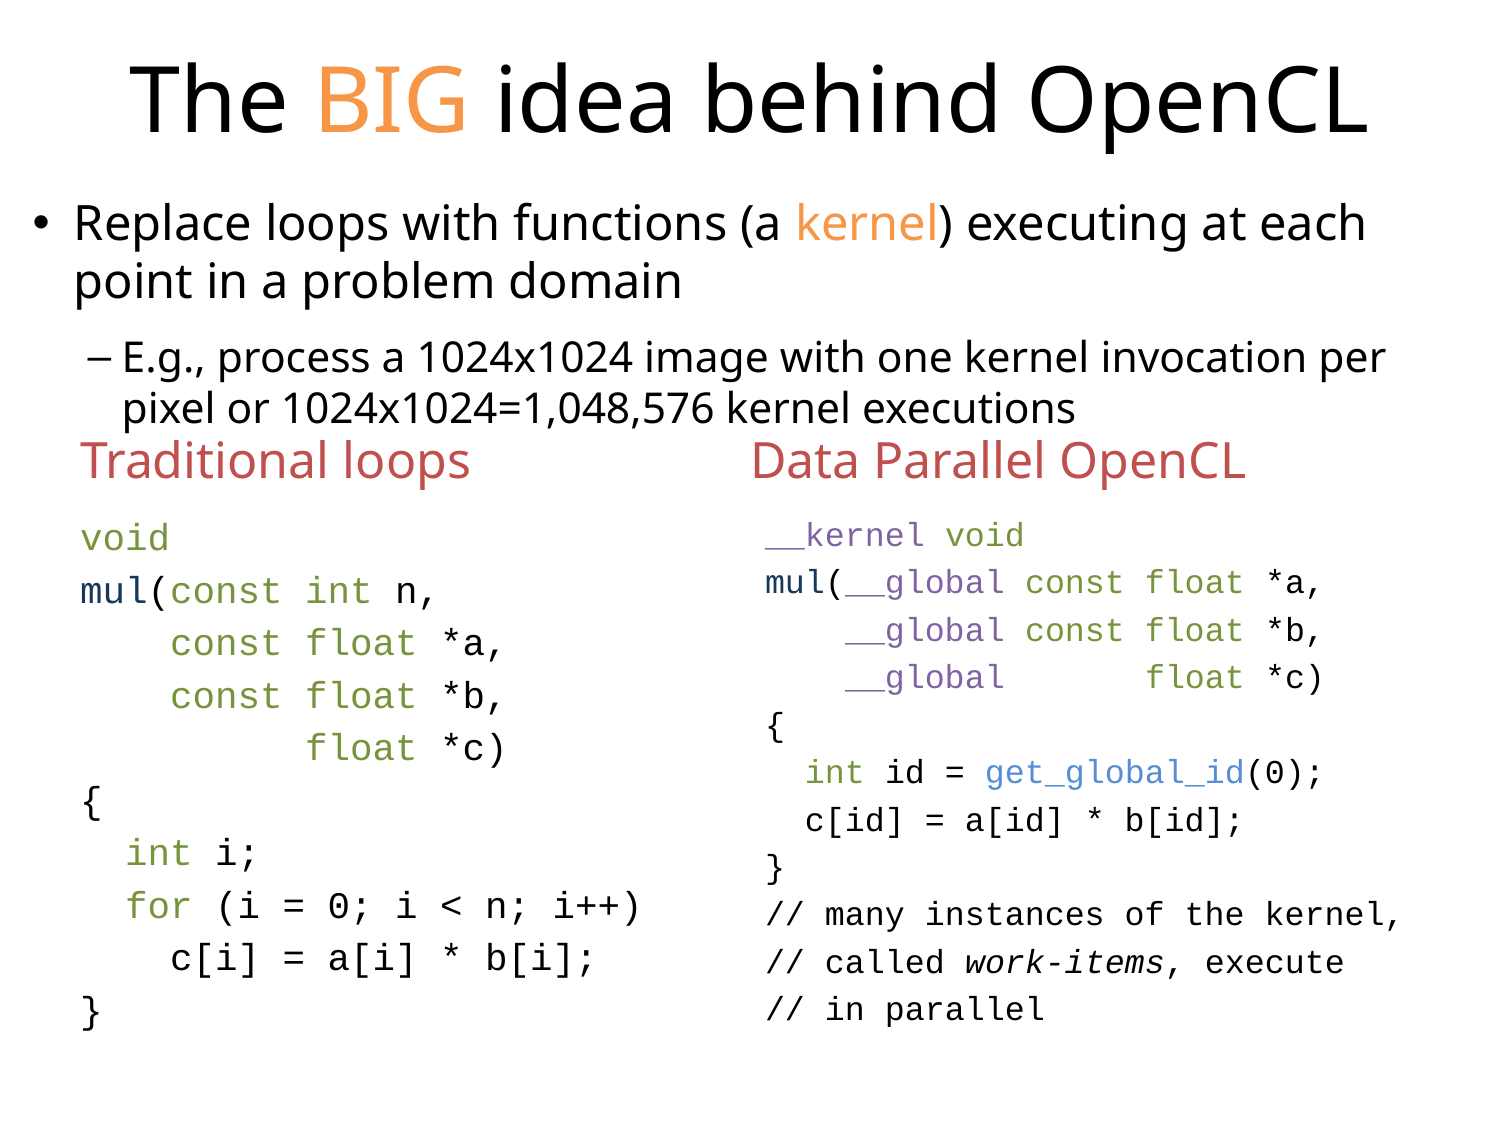

# The BIG idea behind OpenCL
Replace loops with functions (a kernel) executing at each point in a problem domain
E.g., process a 1024x1024 image with one kernel invocation per pixel or 1024x1024=1,048,576 kernel executions
Traditional loops
Data Parallel OpenCL
void
mul(const int n,
 const float *a,
 const float *b,
 float *c)
{
 int i;
 for (i = 0; i < n; i++)
 c[i] = a[i] * b[i];
}
__kernel void
mul(__global const float *a,
 __global const float *b,
 __global float *c)
{
 int id = get_global_id(0);
 c[id] = a[id] * b[id];
}
// many instances of the kernel,
// called work-items, execute
// in parallel